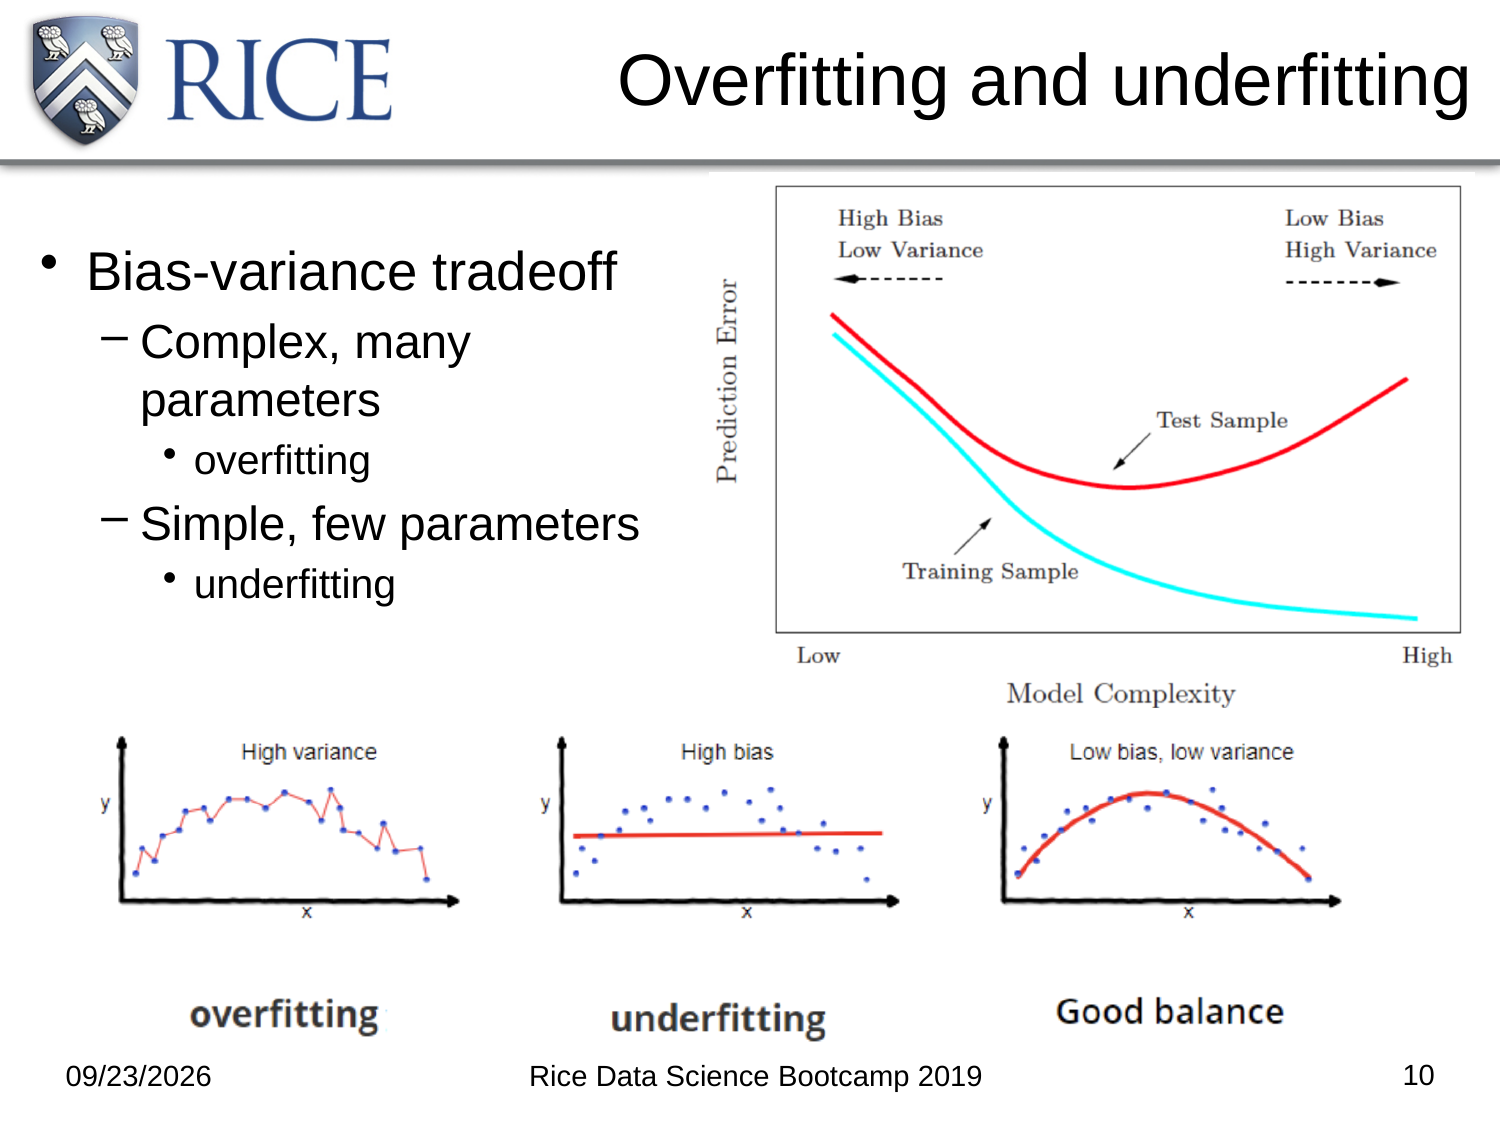

# Overfitting and underfitting
Bias-variance tradeoff
Complex, many parameters
overfitting
Simple, few parameters
underfitting
Rice Data Science Bootcamp 2019